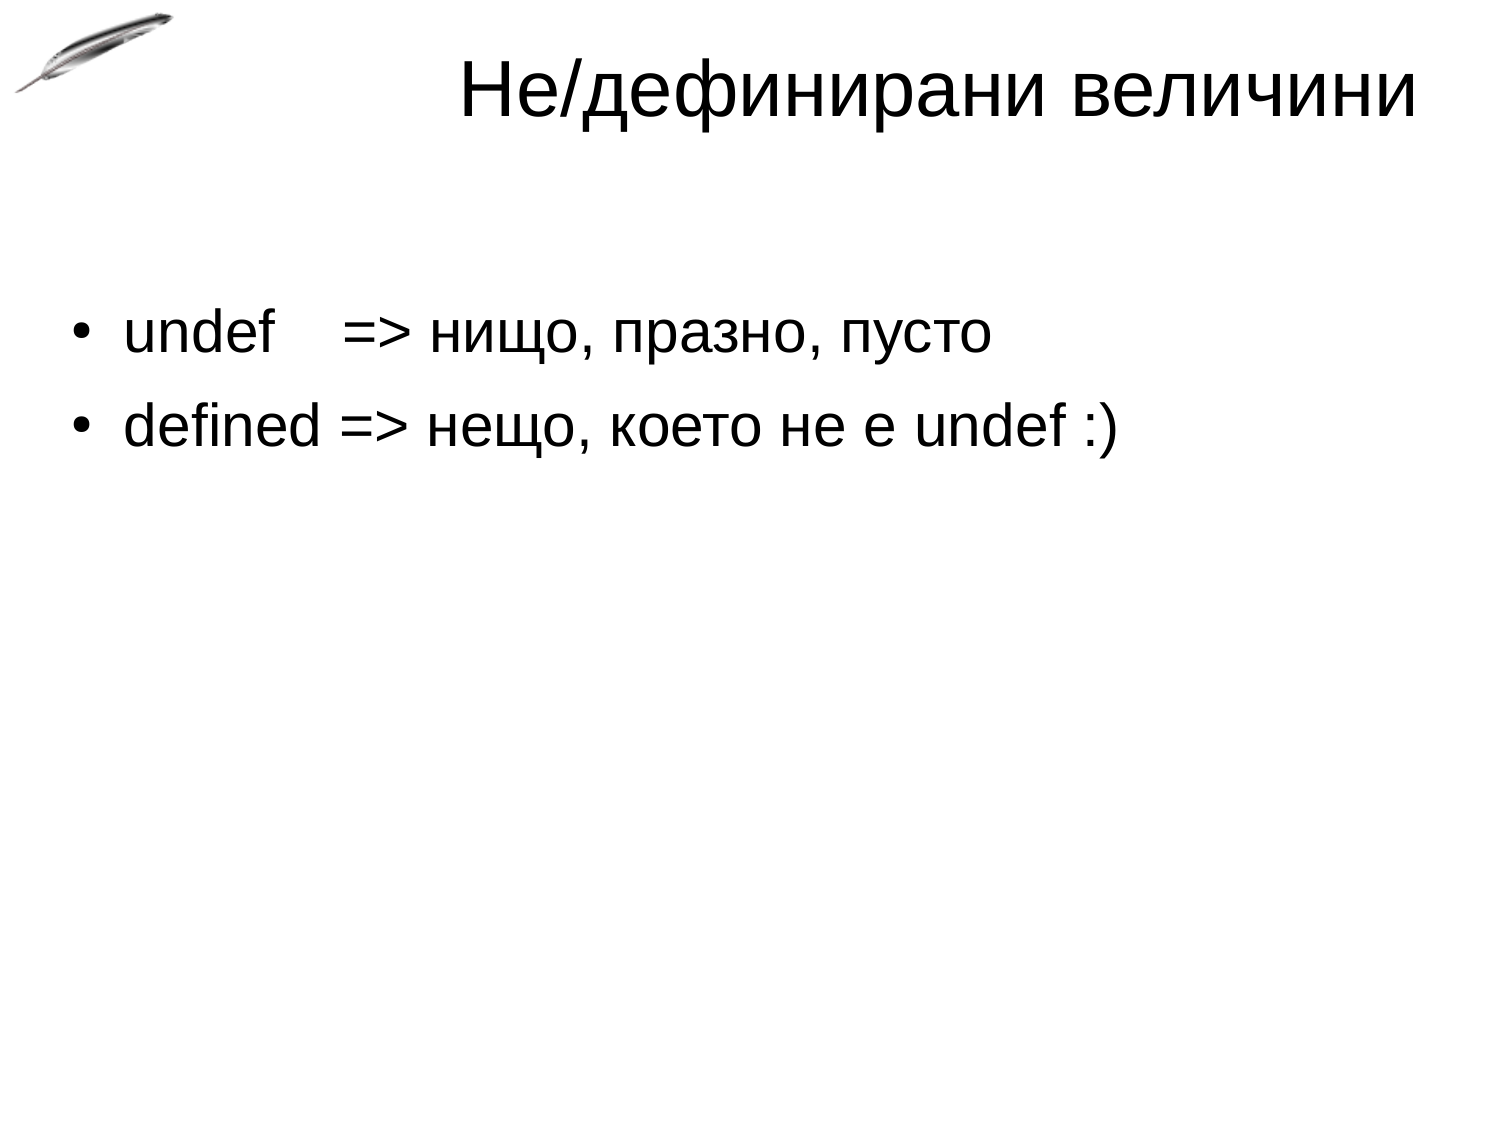

# Не/дефинирани величини
undef => нищо, празно, пусто
defined => нещо, което не е undef :)